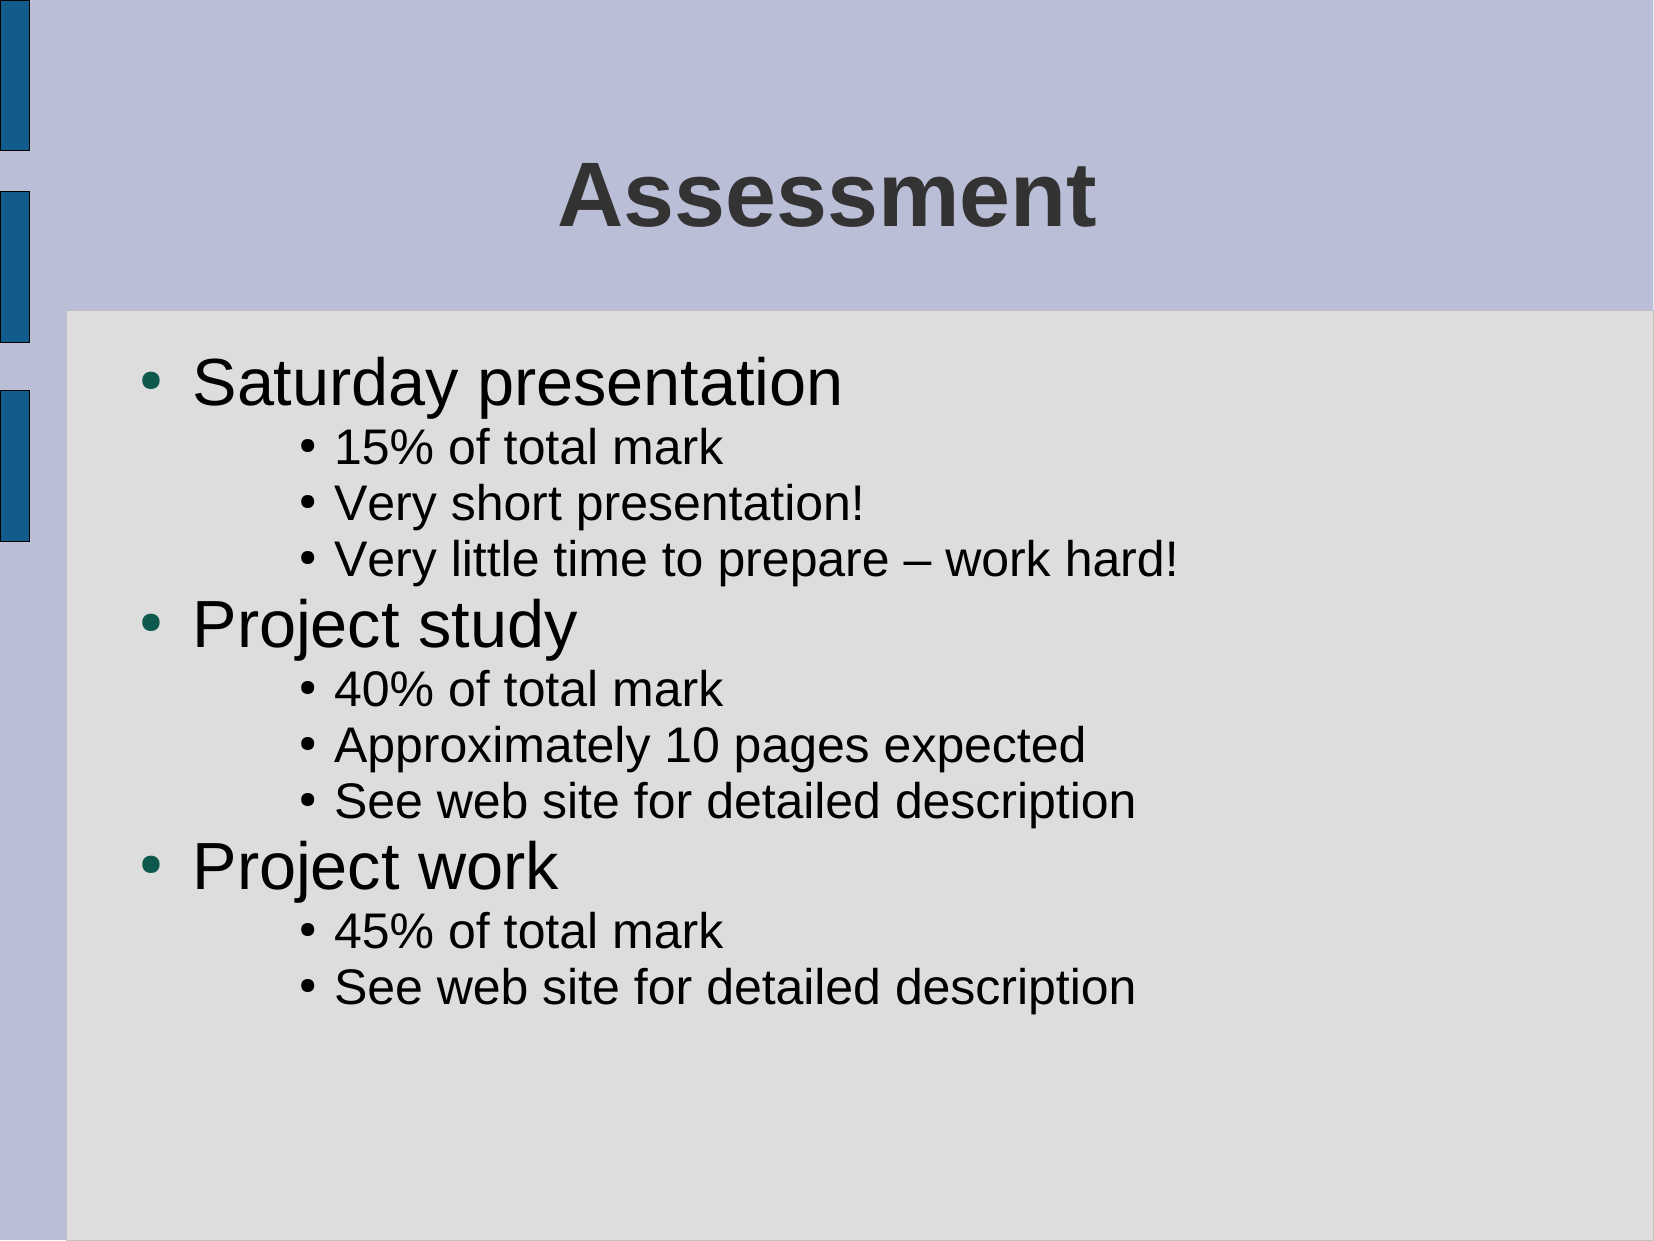

# Assessment
Saturday presentation
15% of total mark
Very short presentation!
Very little time to prepare – work hard!
Project study
40% of total mark
Approximately 10 pages expected
See web site for detailed description
Project work
45% of total mark
See web site for detailed description